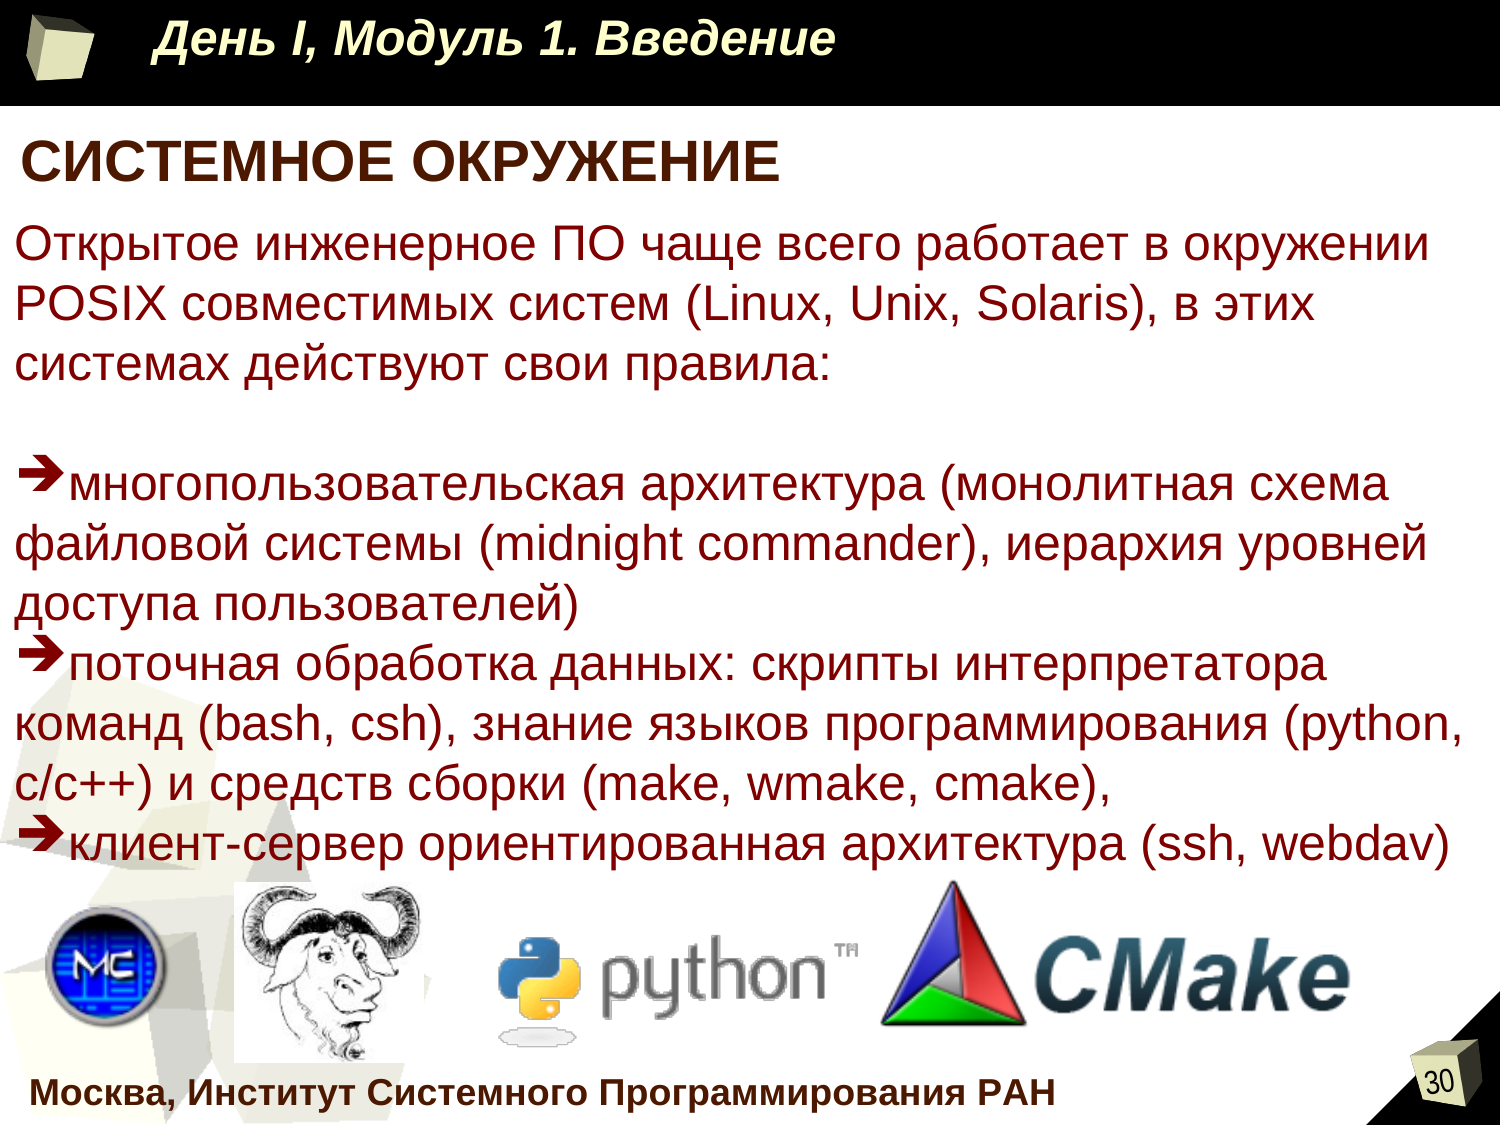

#
СИСТЕМНОЕ ОКРУЖЕНИЕ
Открытое инженерное ПО чаще всего работает в окружении POSIX совместимых систем (Linux, Unix, Solaris), в этих системах действуют свои правила:
многопользовательская архитектура (монолитная схема файловой системы (midnight commander), иерархия уровней доступа пользователей)
поточная обработка данных: скрипты интерпретатора команд (bash, csh), знание языков программирования (python, c/c++) и средств сборки (make, wmake, cmake),
клиент-сервер ориентированная архитектура (ssh, webdav)